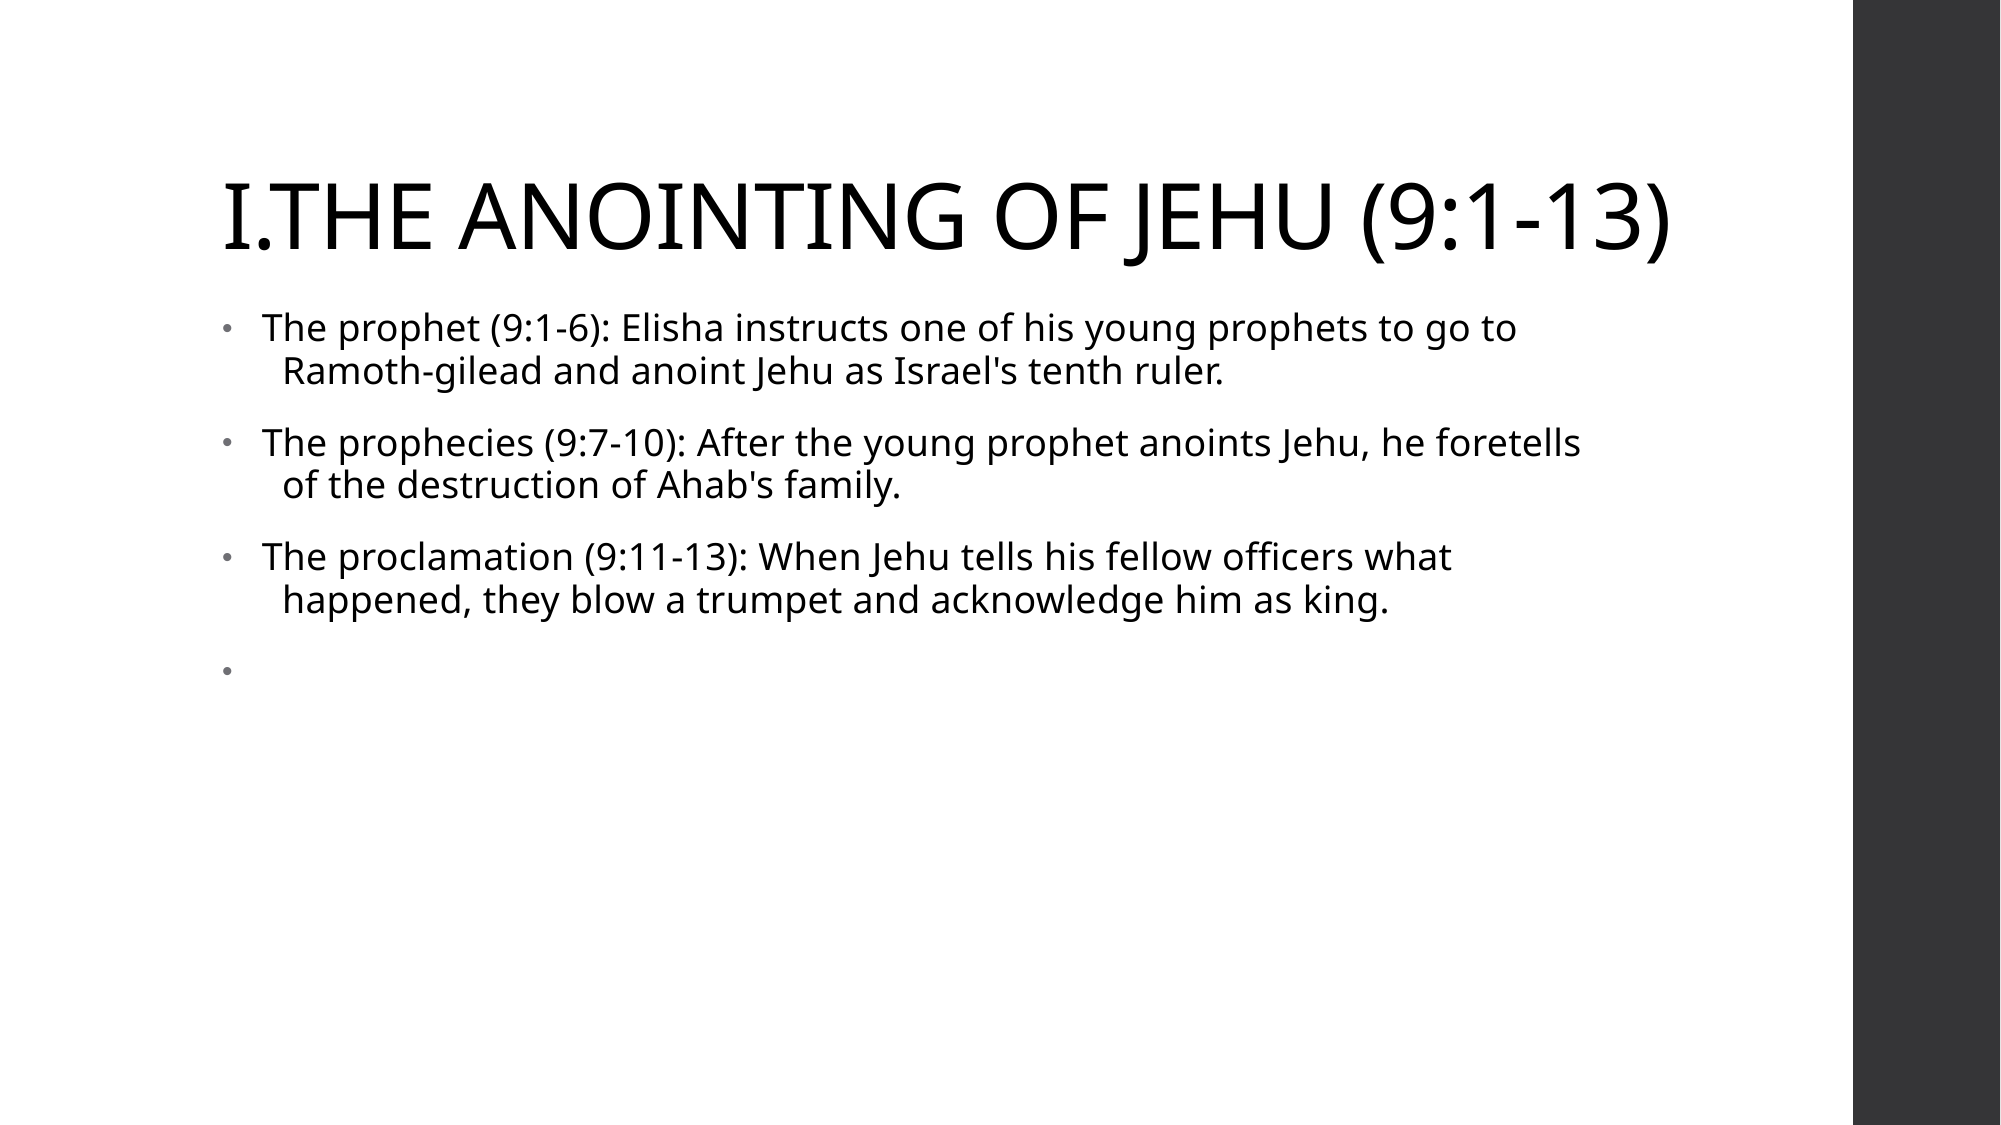

# I.THE ANOINTING OF JEHU (9:1-13)
 The prophet (9:1-6): Elisha instructs one of his young prophets to go to Ramoth-gilead and anoint Jehu as Israel's tenth ruler.
 The prophecies (9:7-10): After the young prophet anoints Jehu, he foretells of the destruction of Ahab's family.
 The proclamation (9:11-13): When Jehu tells his fellow officers what happened, they blow a trumpet and acknowledge him as king.